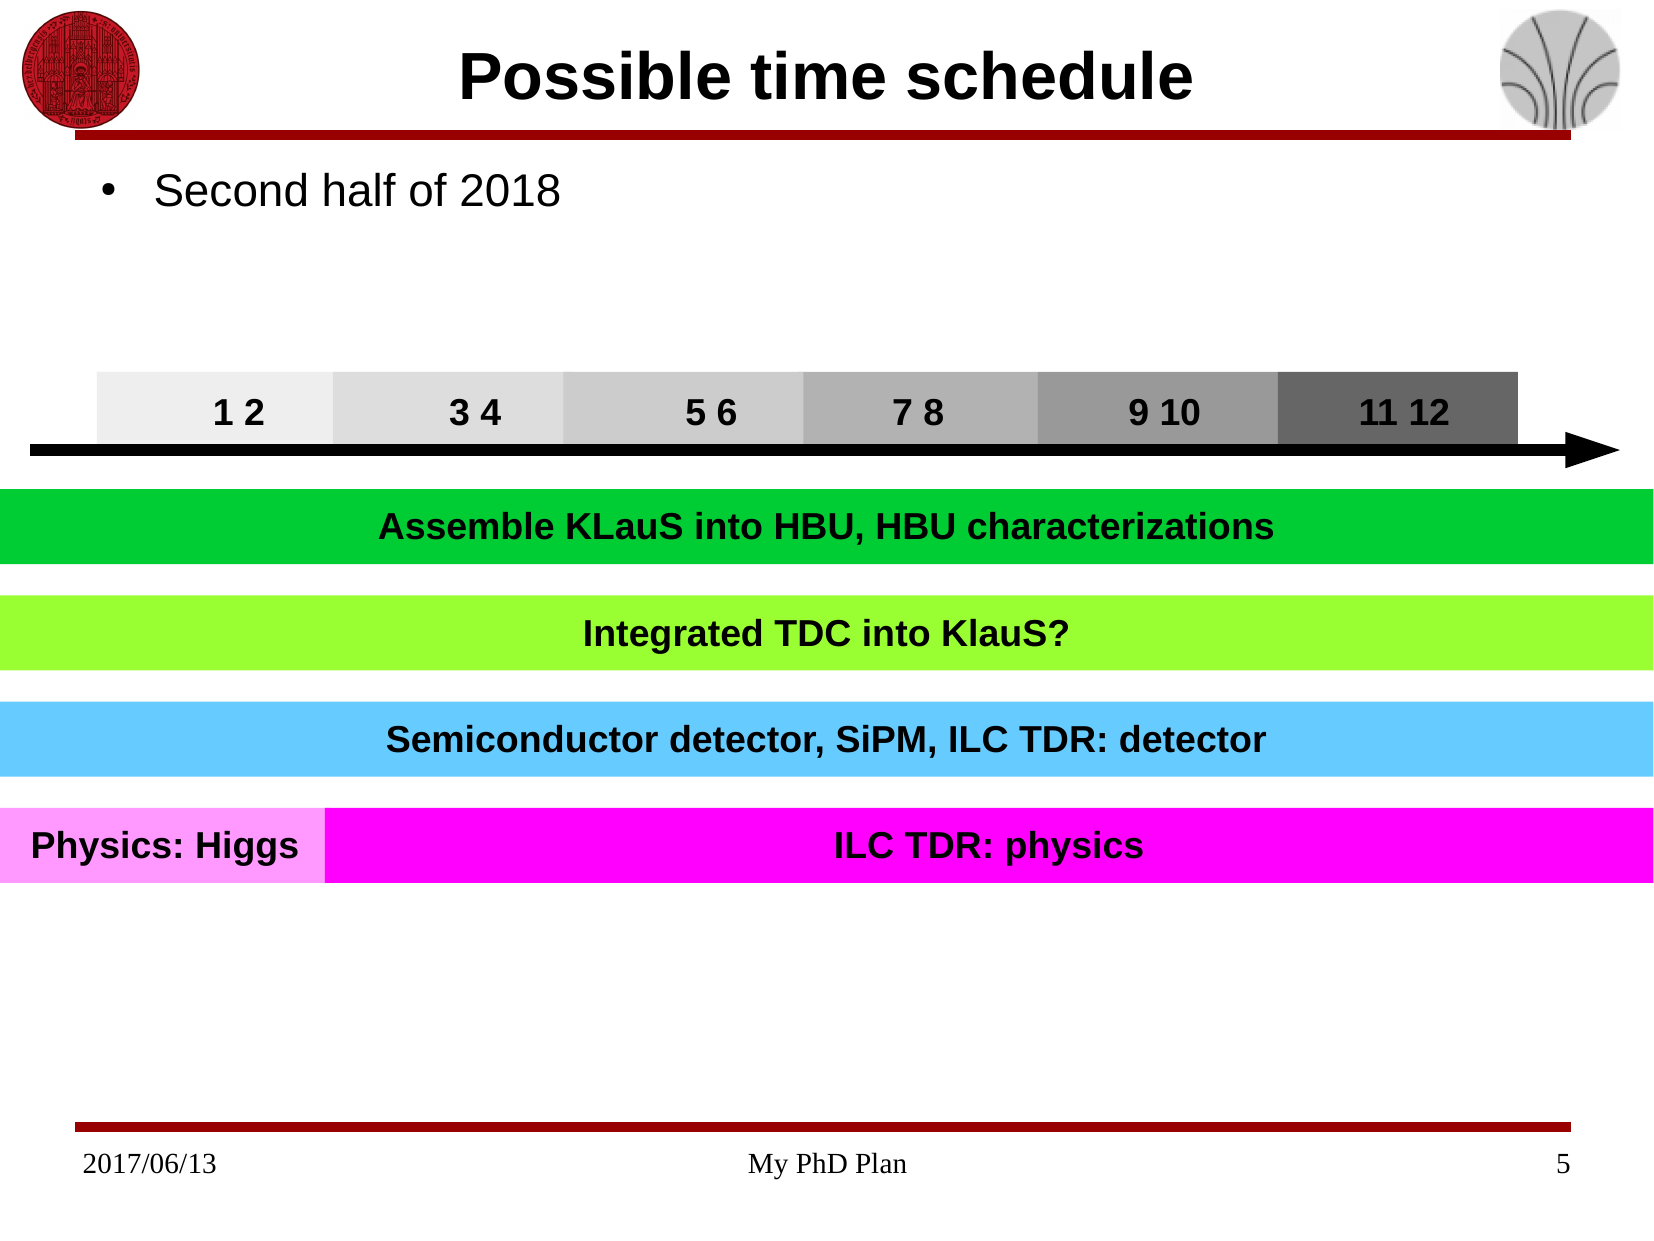

# Possible time schedule
Second half of 2018
1 2
3 4
5 6
7 8
9 10
11 12
Assemble KLauS into HBU, HBU characterizations
Integrated TDC into KlauS?
Semiconductor detector, SiPM, ILC TDR: detector
Physics: Higgs
ILC TDR: physics
2017/06/13
My PhD Plan
5